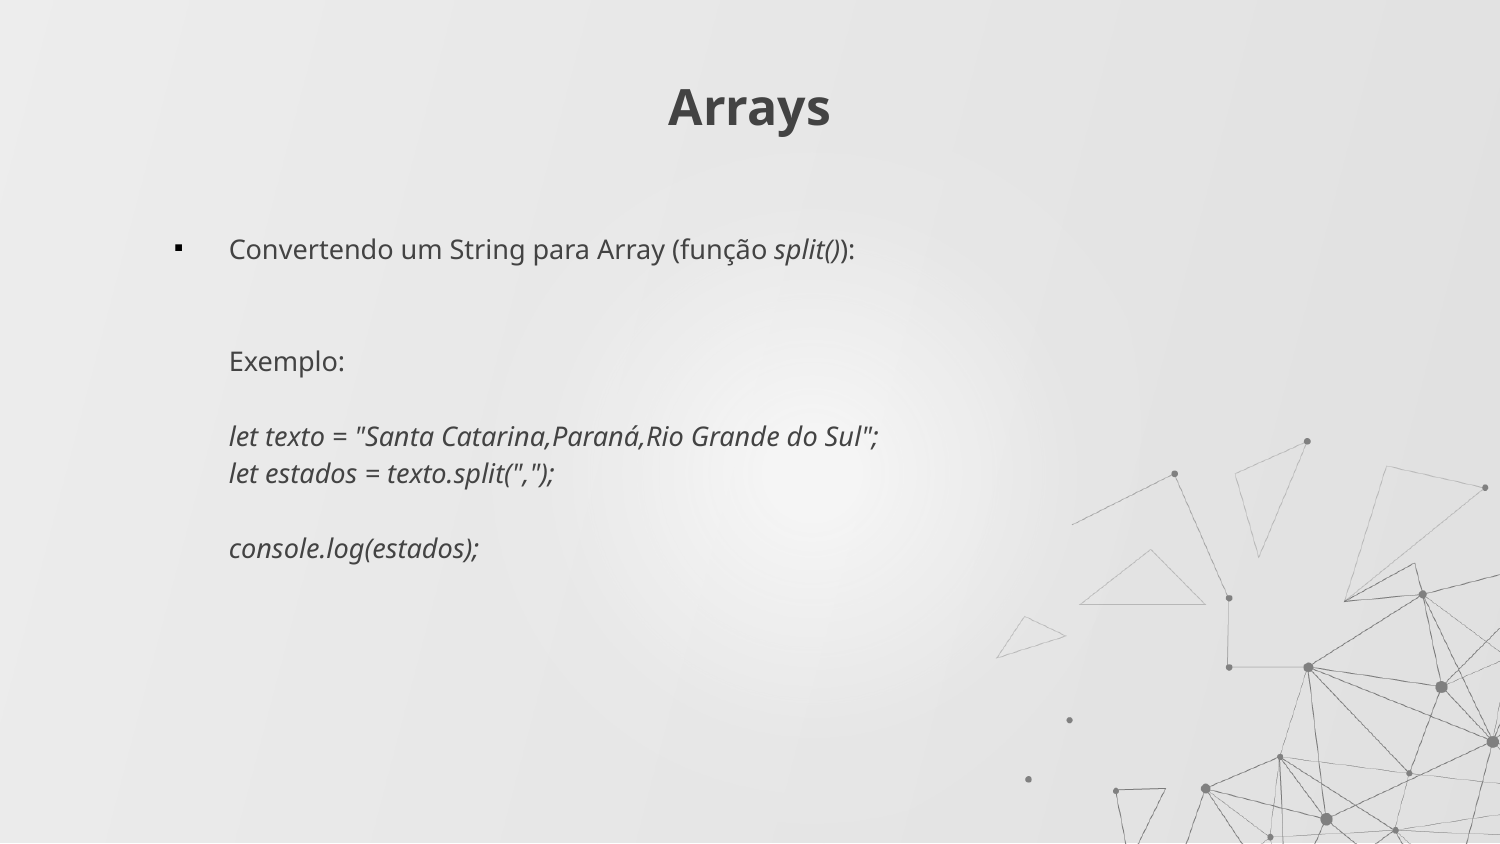

Arrays
# Convertendo um String para Array (função split()):
Exemplo:
let texto = "Santa Catarina,Paraná,Rio Grande do Sul";
let estados = texto.split(",");
console.log(estados);